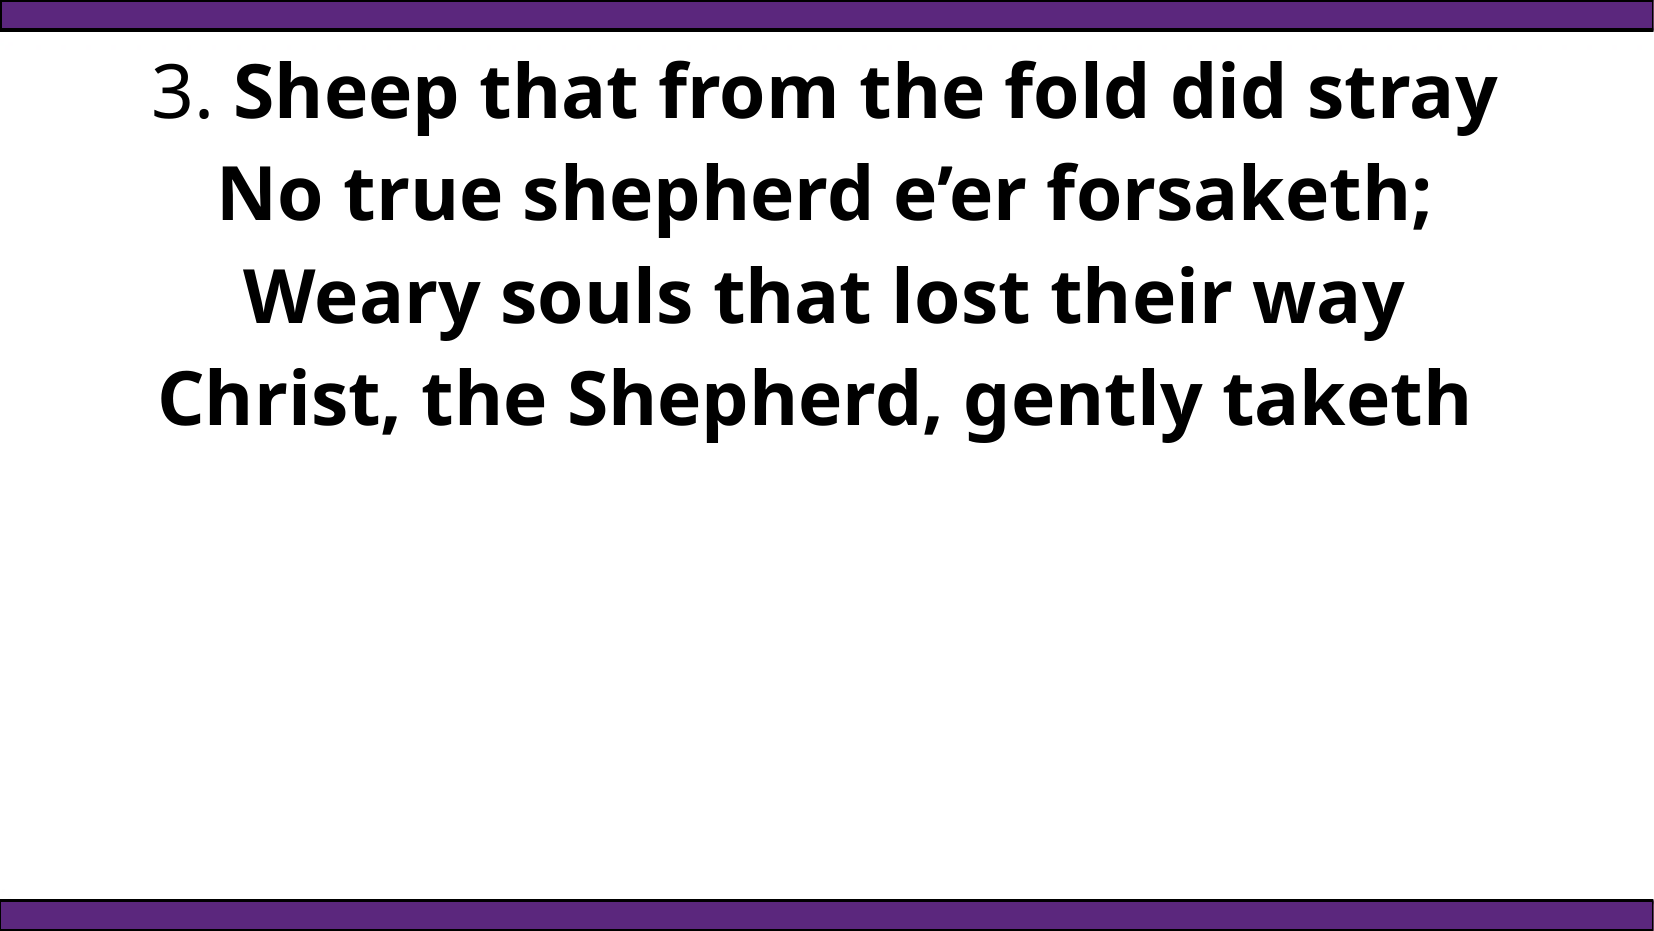

3. Sheep that from the fold did stray
No true shepherd e’er forsaketh;
Weary souls that lost their way
Christ, the Shepherd, gently taketh